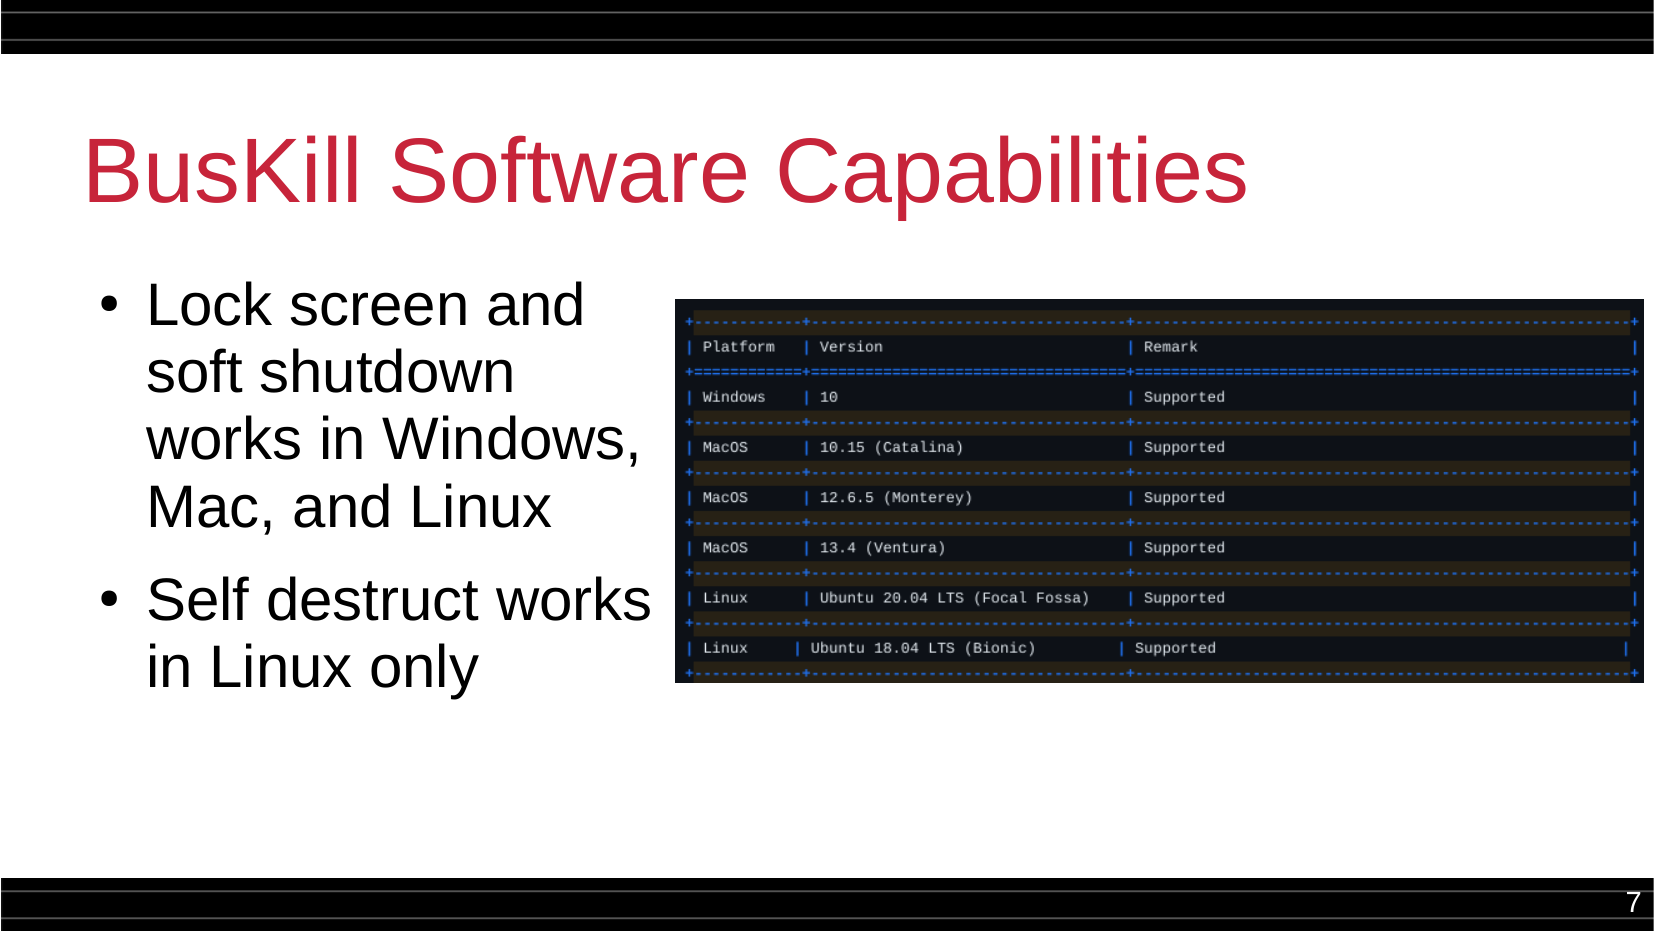

# BusKill Software Capabilities
Lock screen and soft shutdown works in Windows, Mac, and Linux
Self destruct works in Linux only